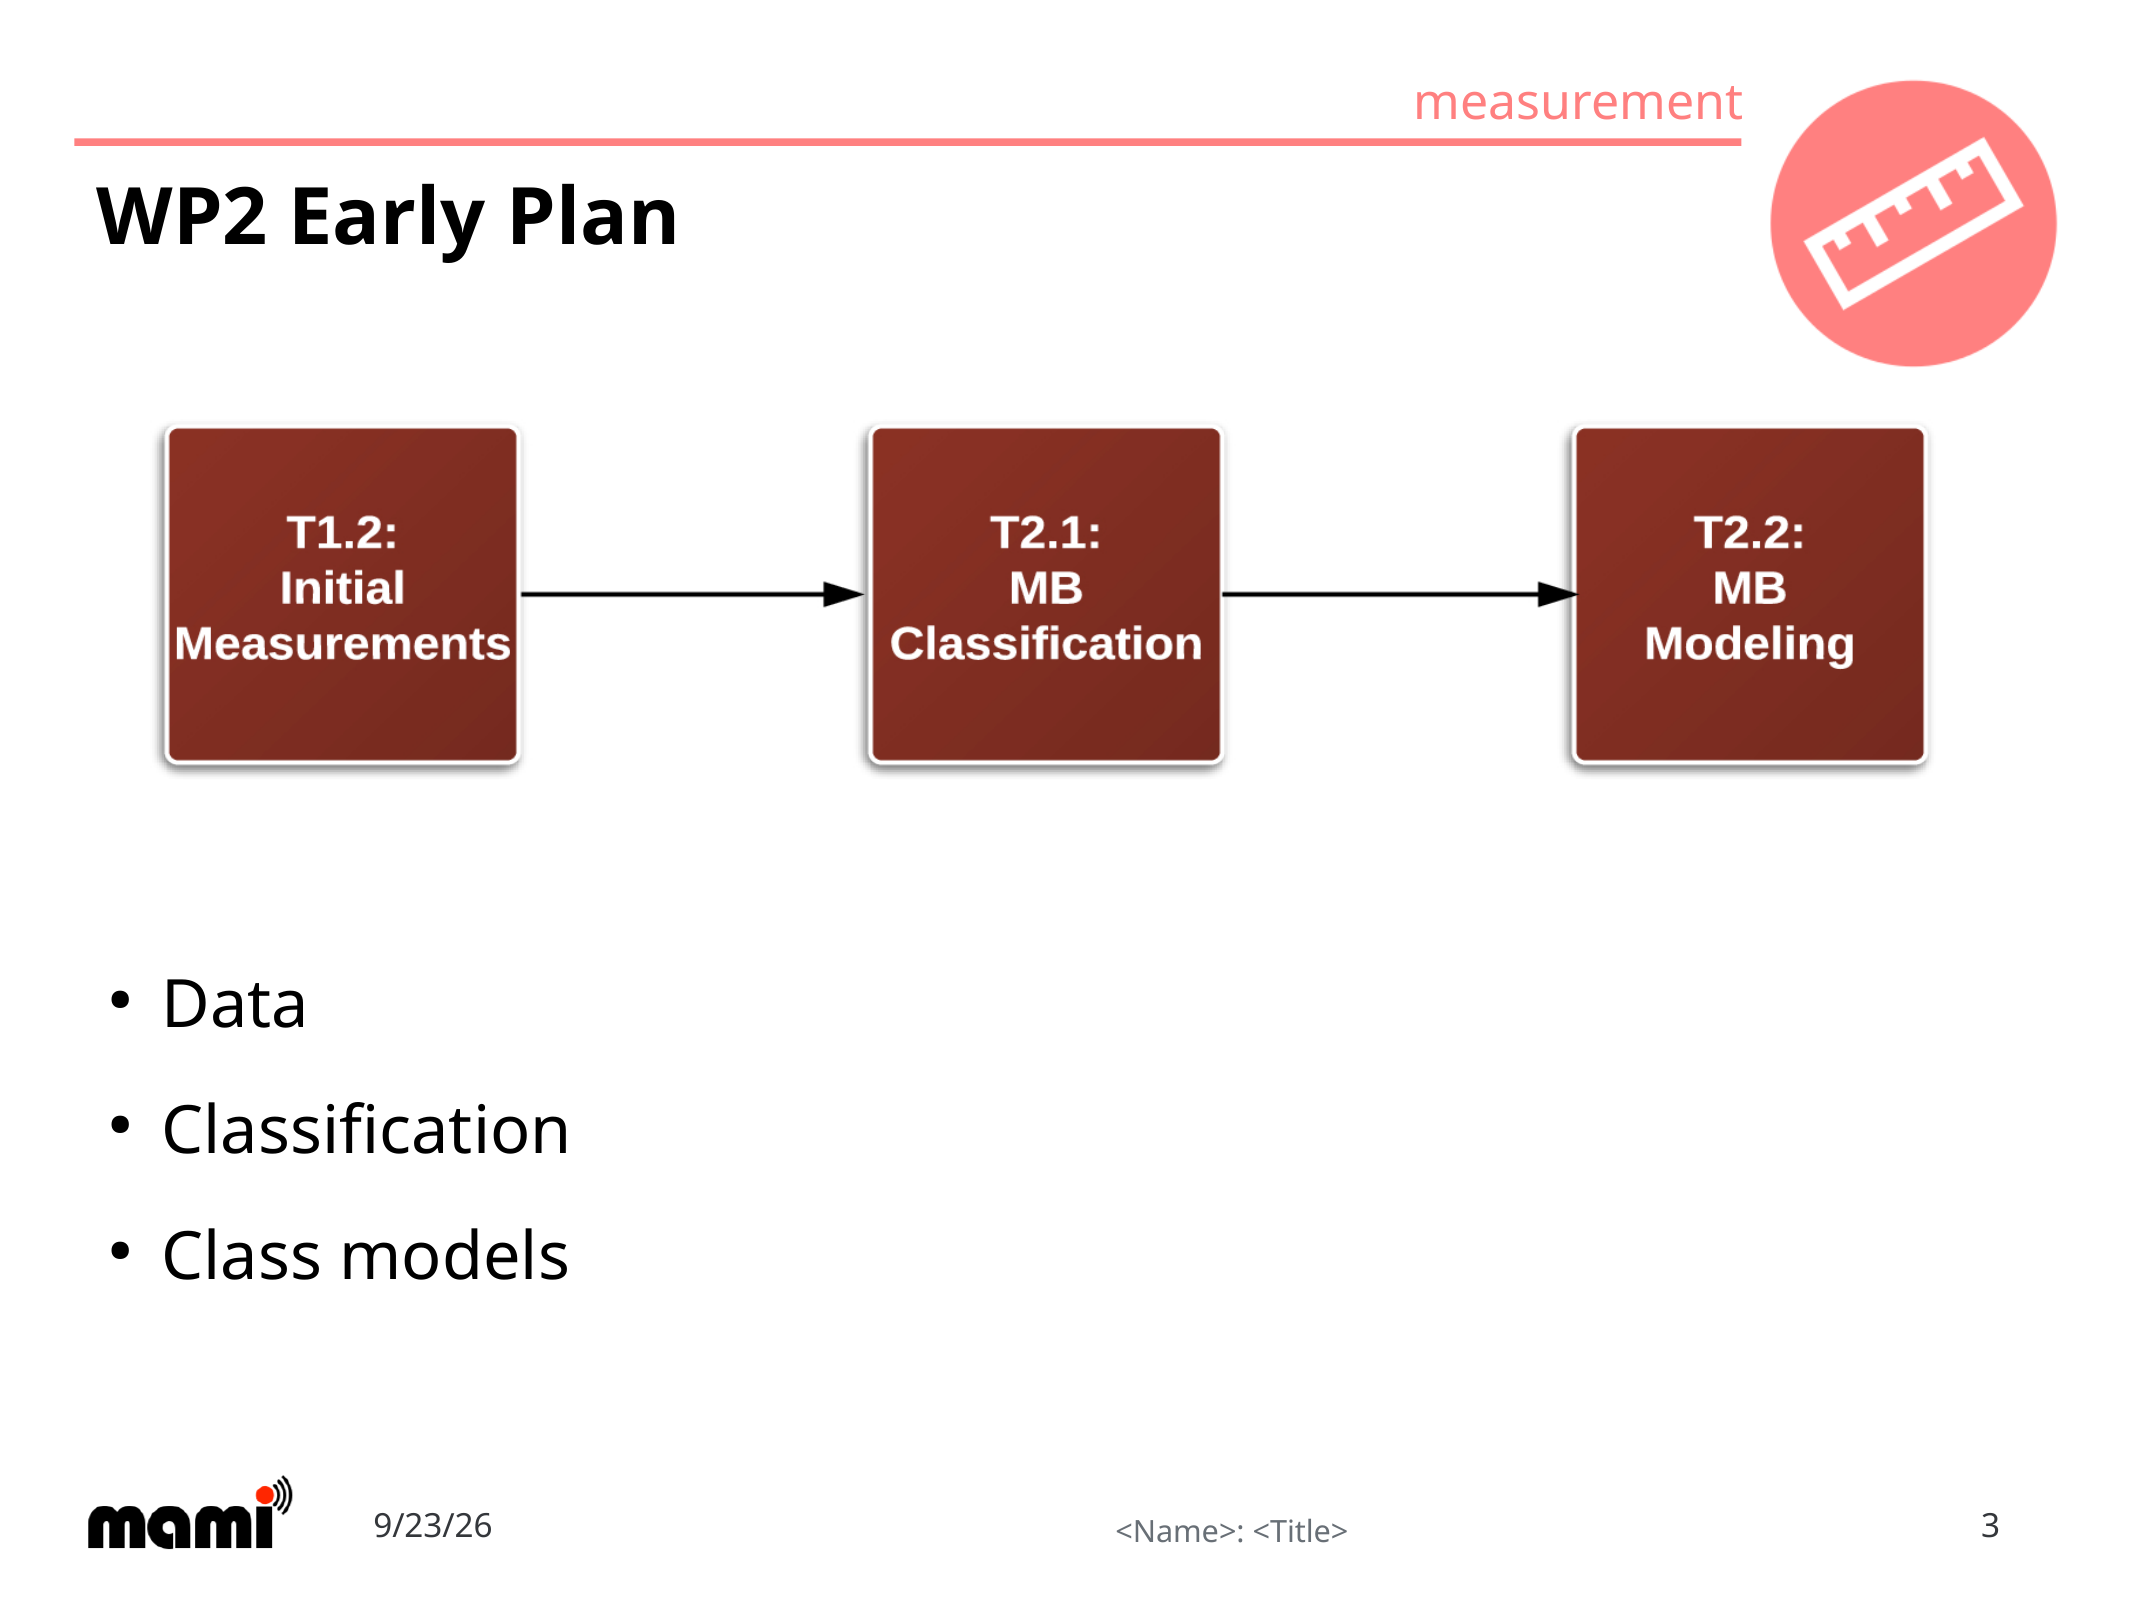

# WP2 Early Plan
Data
Classification
Class models